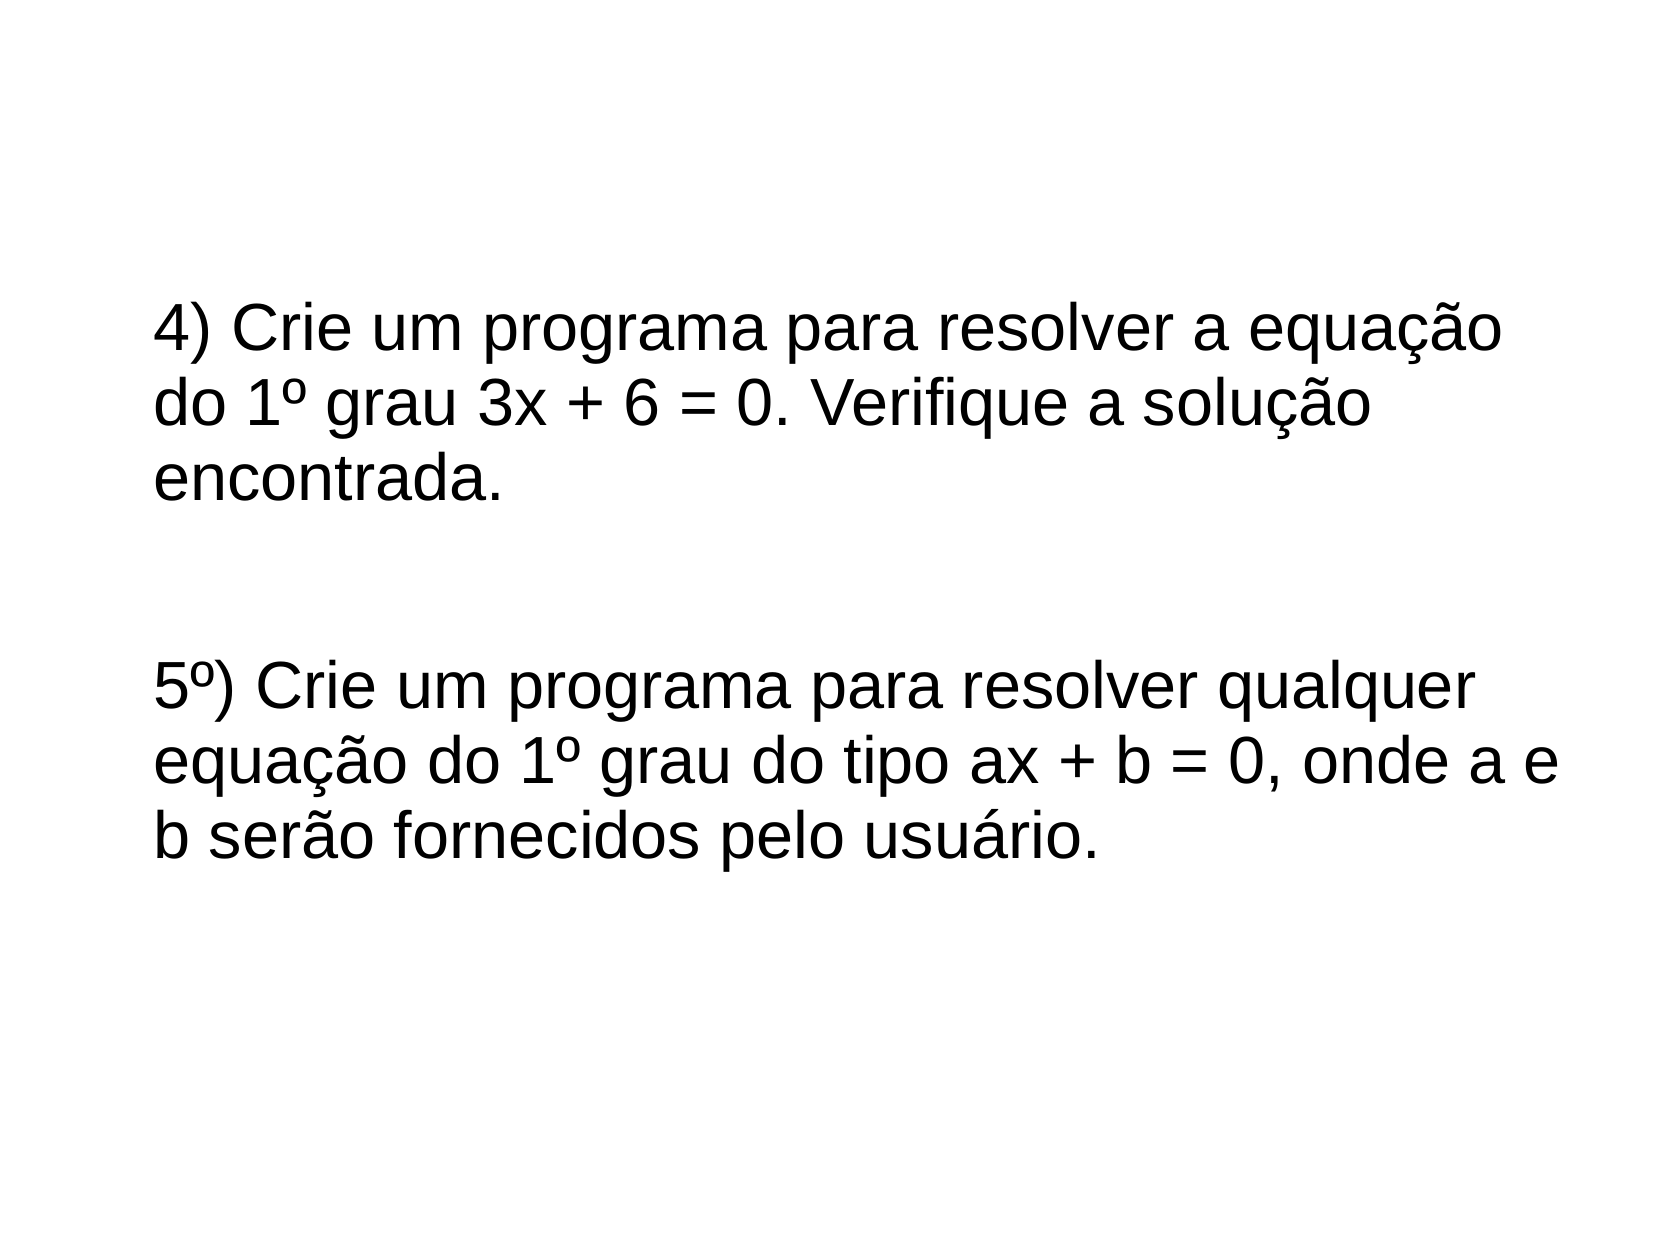

#
4) Crie um programa para resolver a equação do 1º grau 3x + 6 = 0. Verifique a solução encontrada.
5º) Crie um programa para resolver qualquer equação do 1º grau do tipo ax + b = 0, onde a e b serão fornecidos pelo usuário.